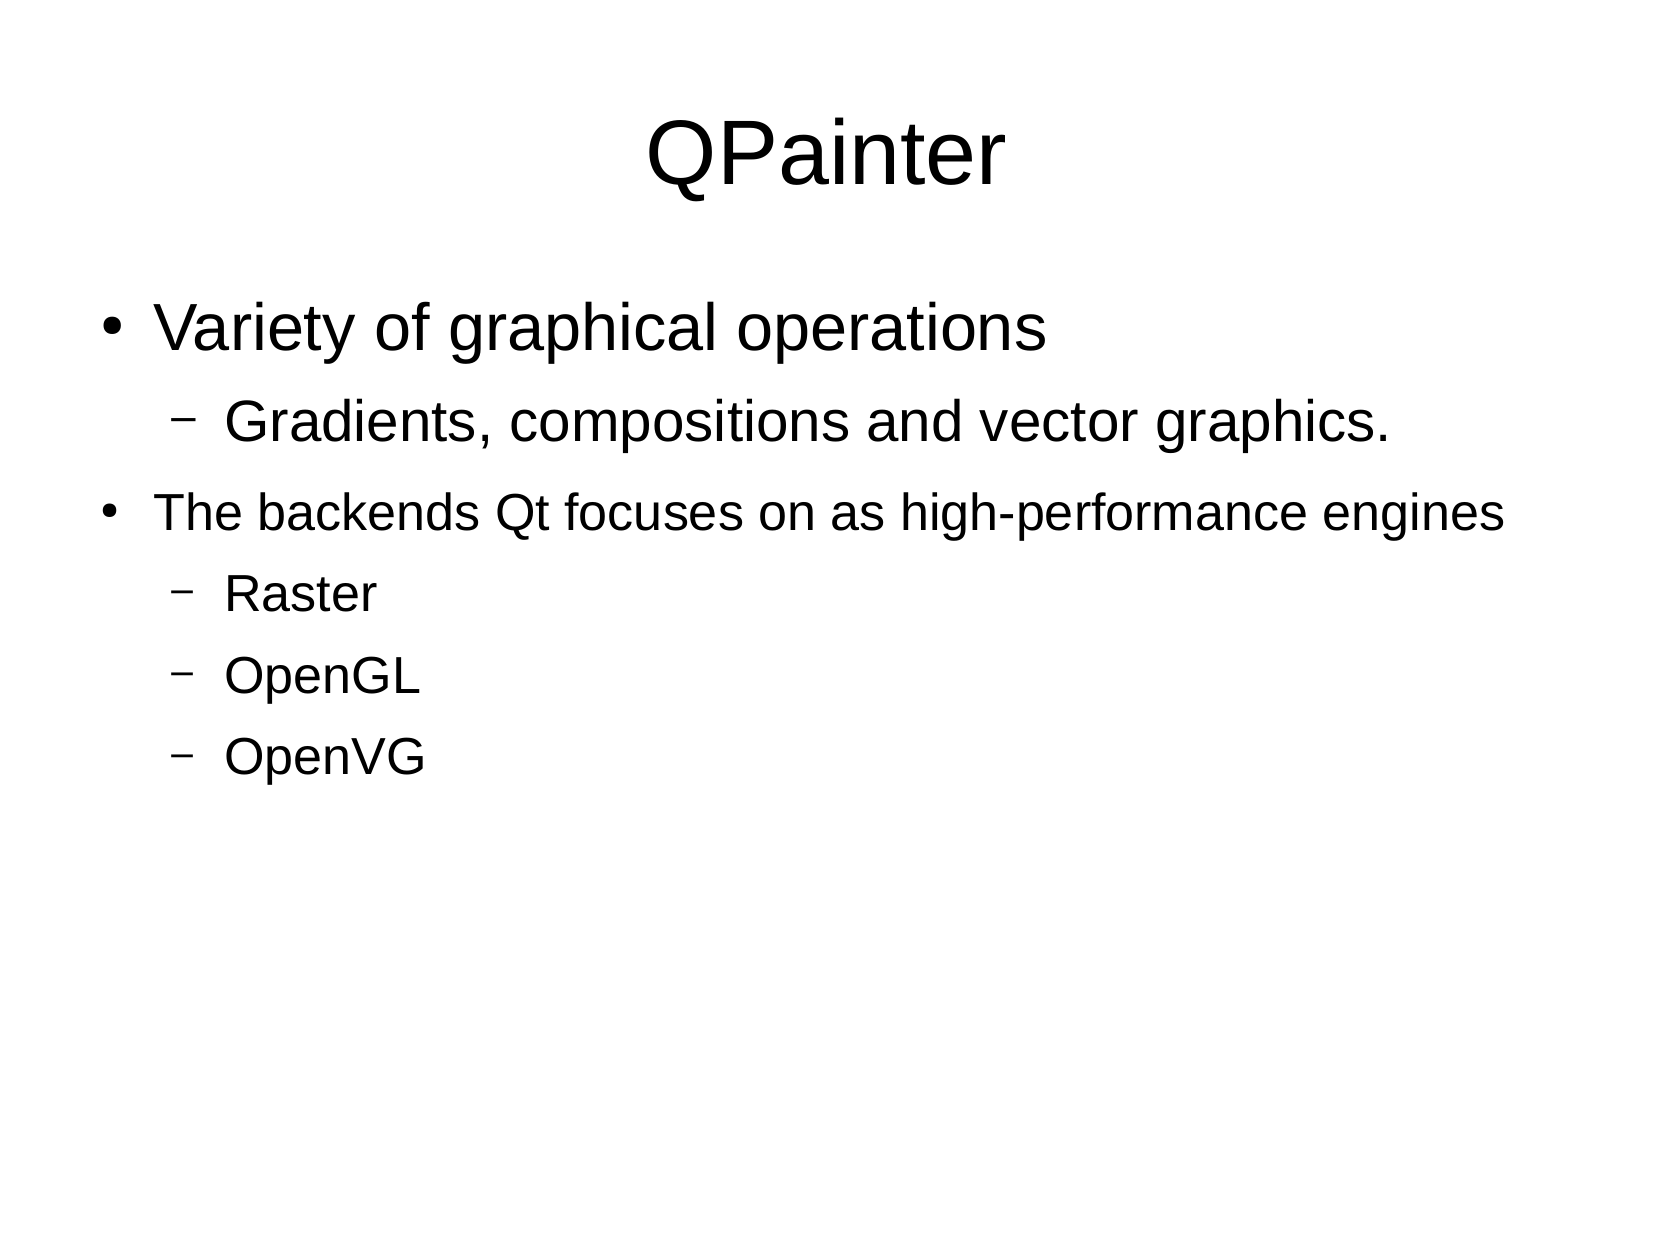

# QPainter
Variety of graphical operations
Gradients, compositions and vector graphics.
The backends Qt focuses on as high-performance engines
Raster
OpenGL
OpenVG